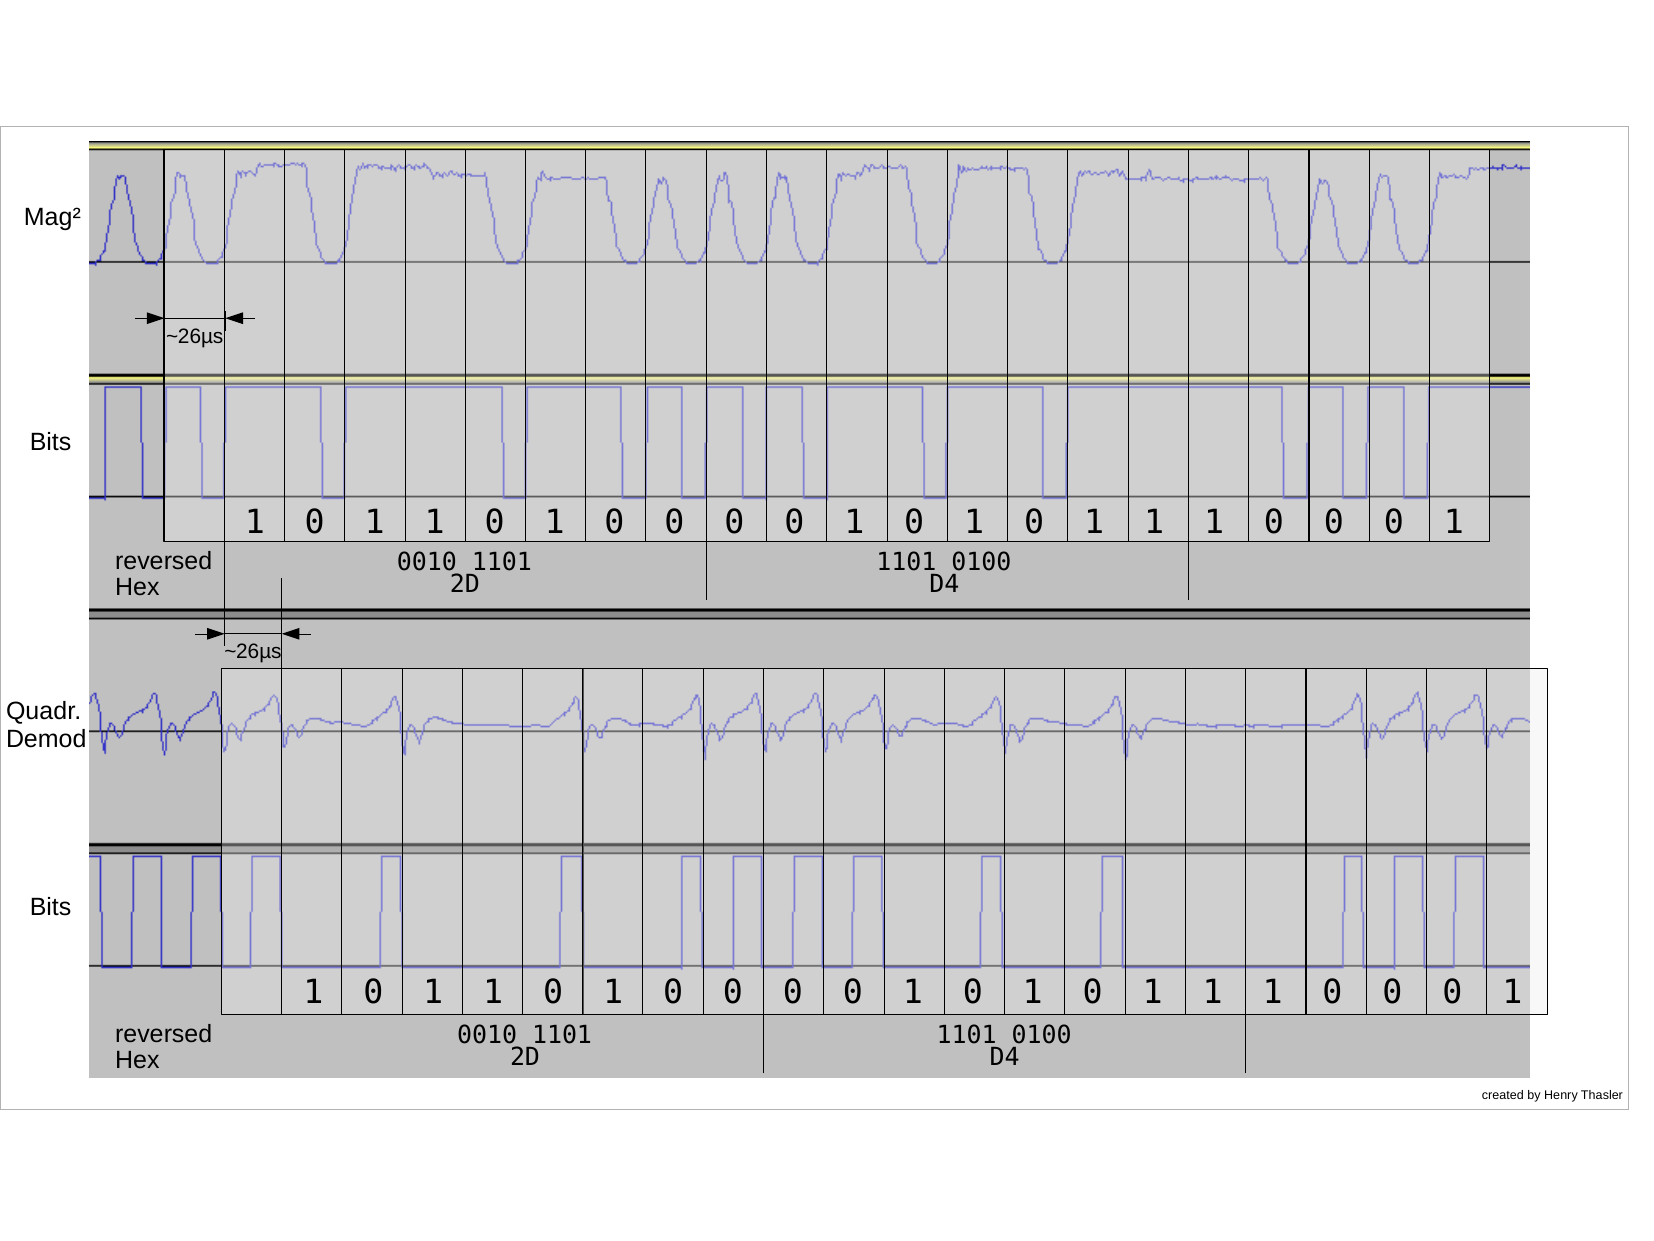

Mag²
Bits
 1 0 1 1 0 1 0 0 0 0 1 0 1 0 1 1 1 0 0 0 1
reversed
0010 1101 1101 0100
2D D4
Hex
Quadr.
Demod
Bits
1 0 1 1 0 1 0 0 0 0 1 0 1 0 1 1 1 0 0 0 1
reversed
0010 1101 1101 0100
2D D4
Hex
created by Henry Thasler